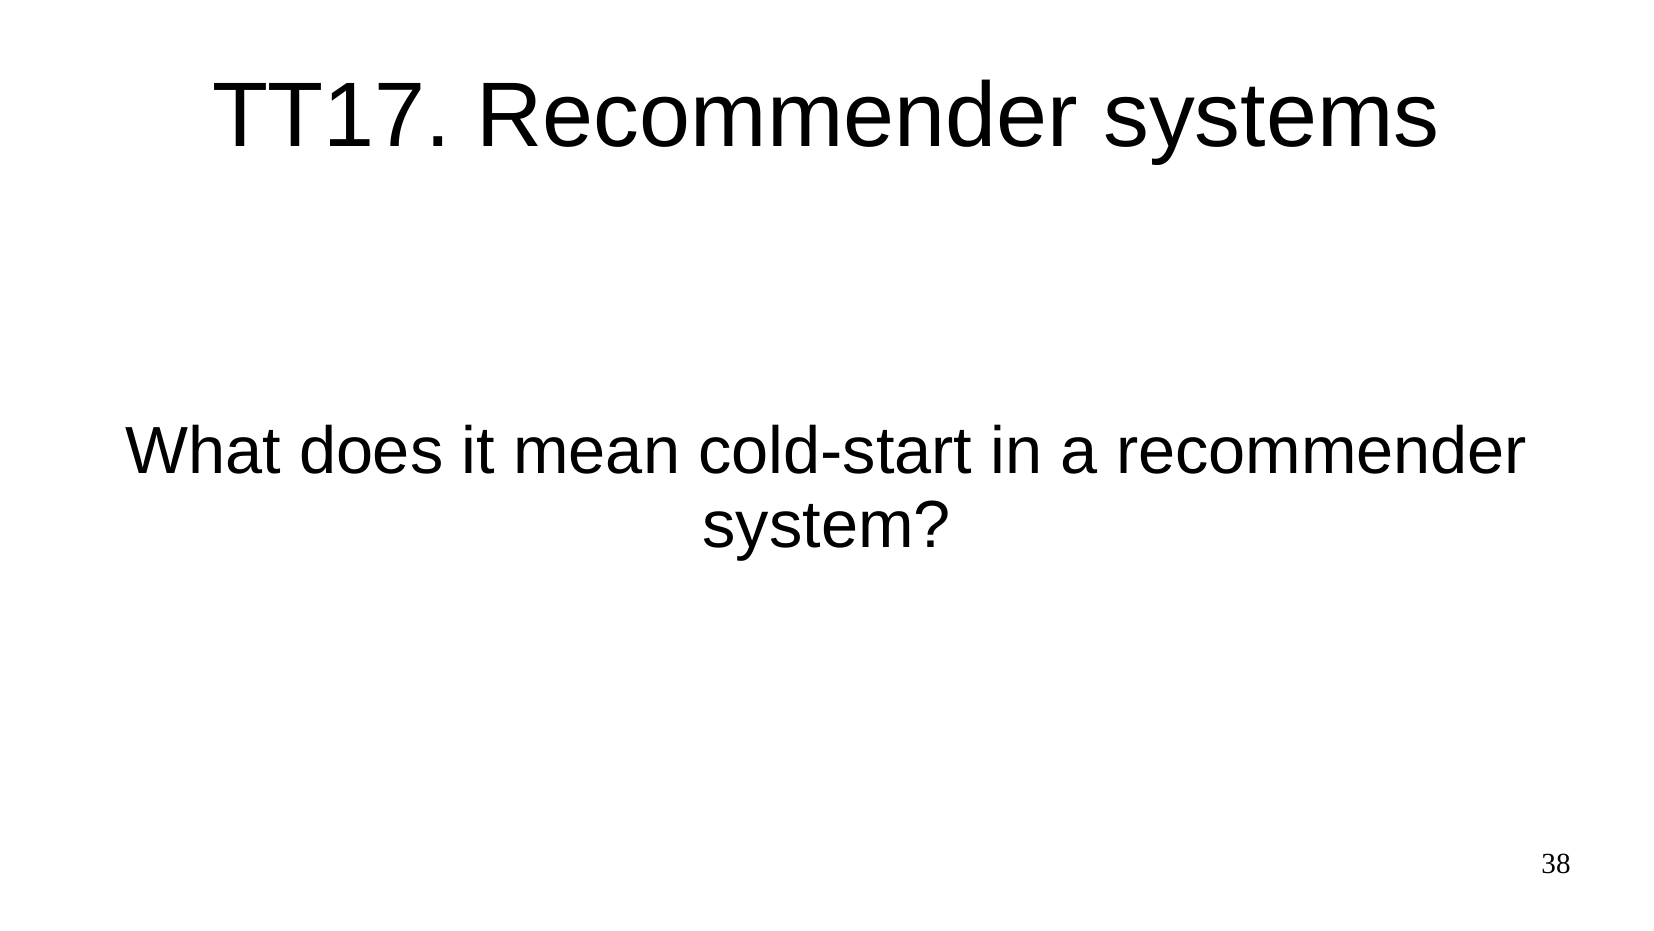

# TT17. Recommender systems
What does it mean cold-start in a recommender system?
38